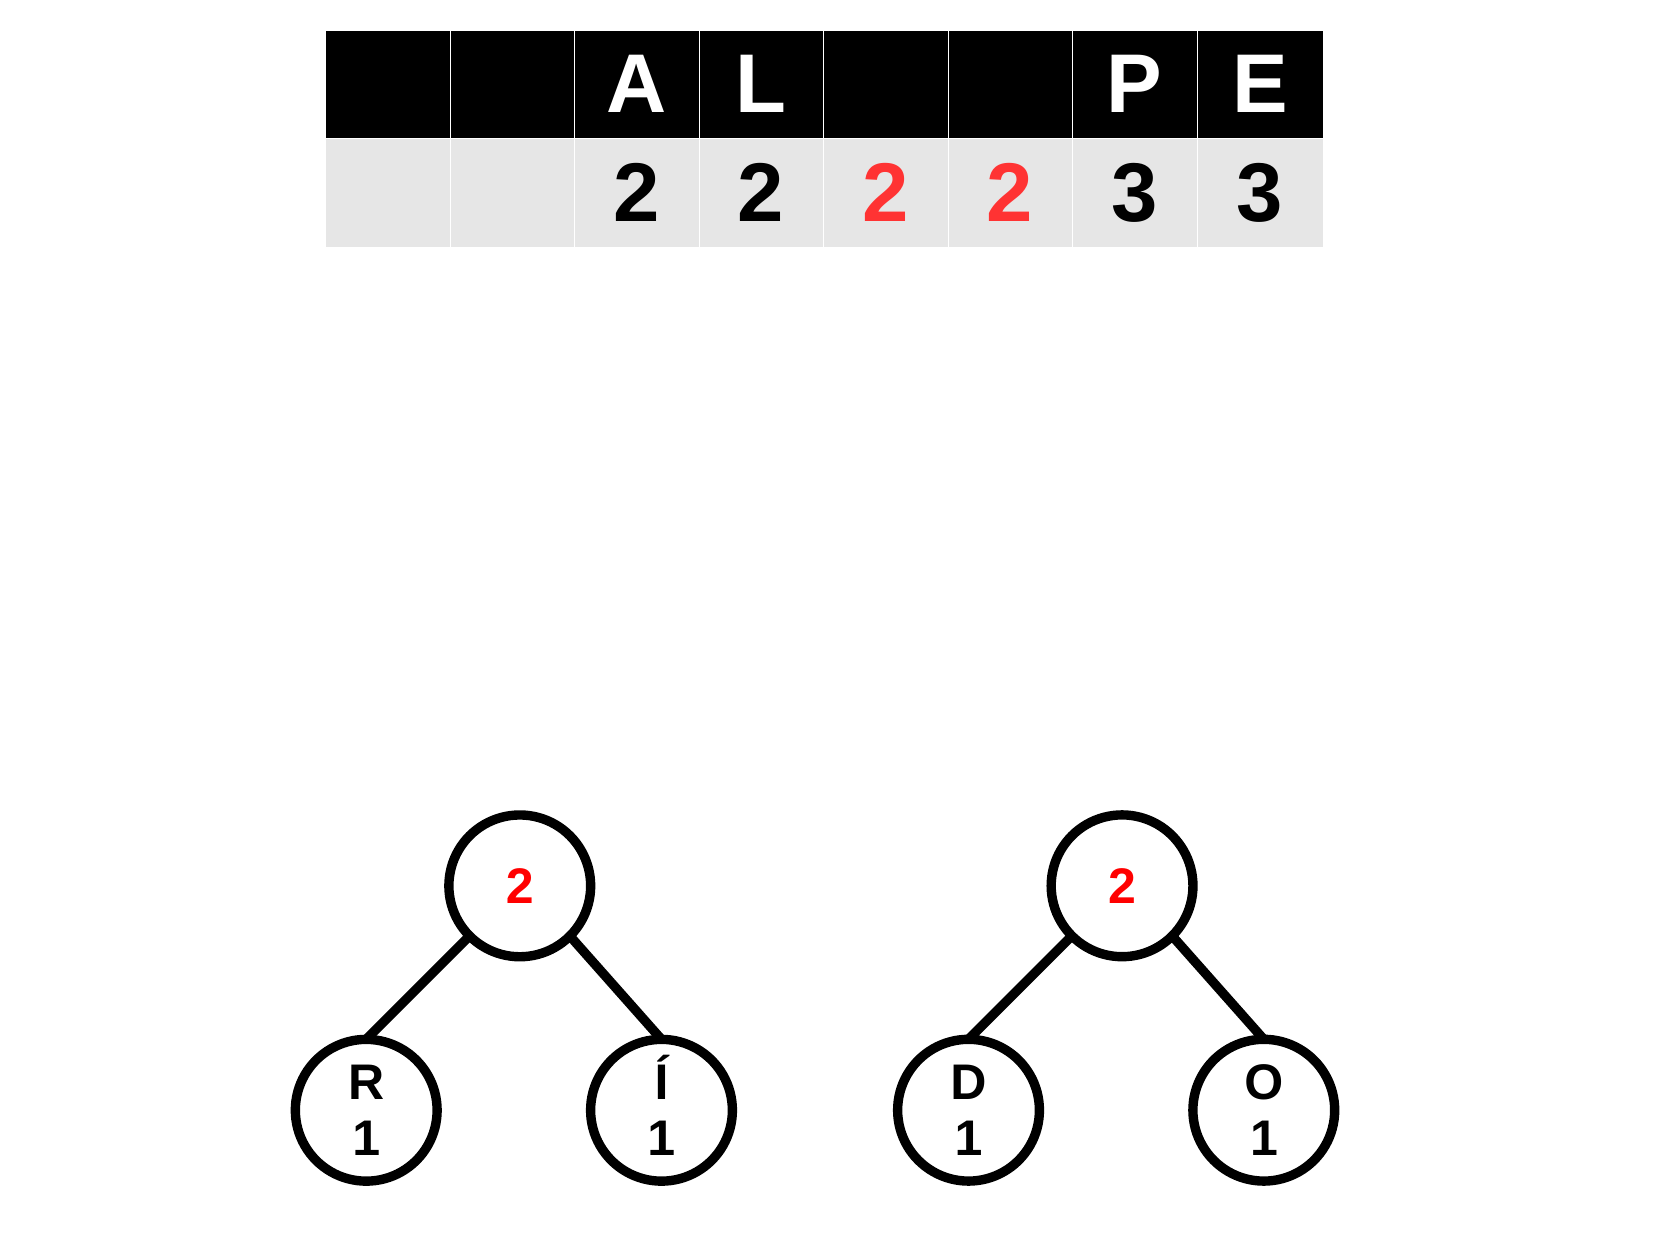

| | | A | L | | | P | E |
| --- | --- | --- | --- | --- | --- | --- | --- |
| | | 2 | 2 | 2 | 2 | 3 | 3 |
#
2
2
D
1
O
1
R
1
Í
1